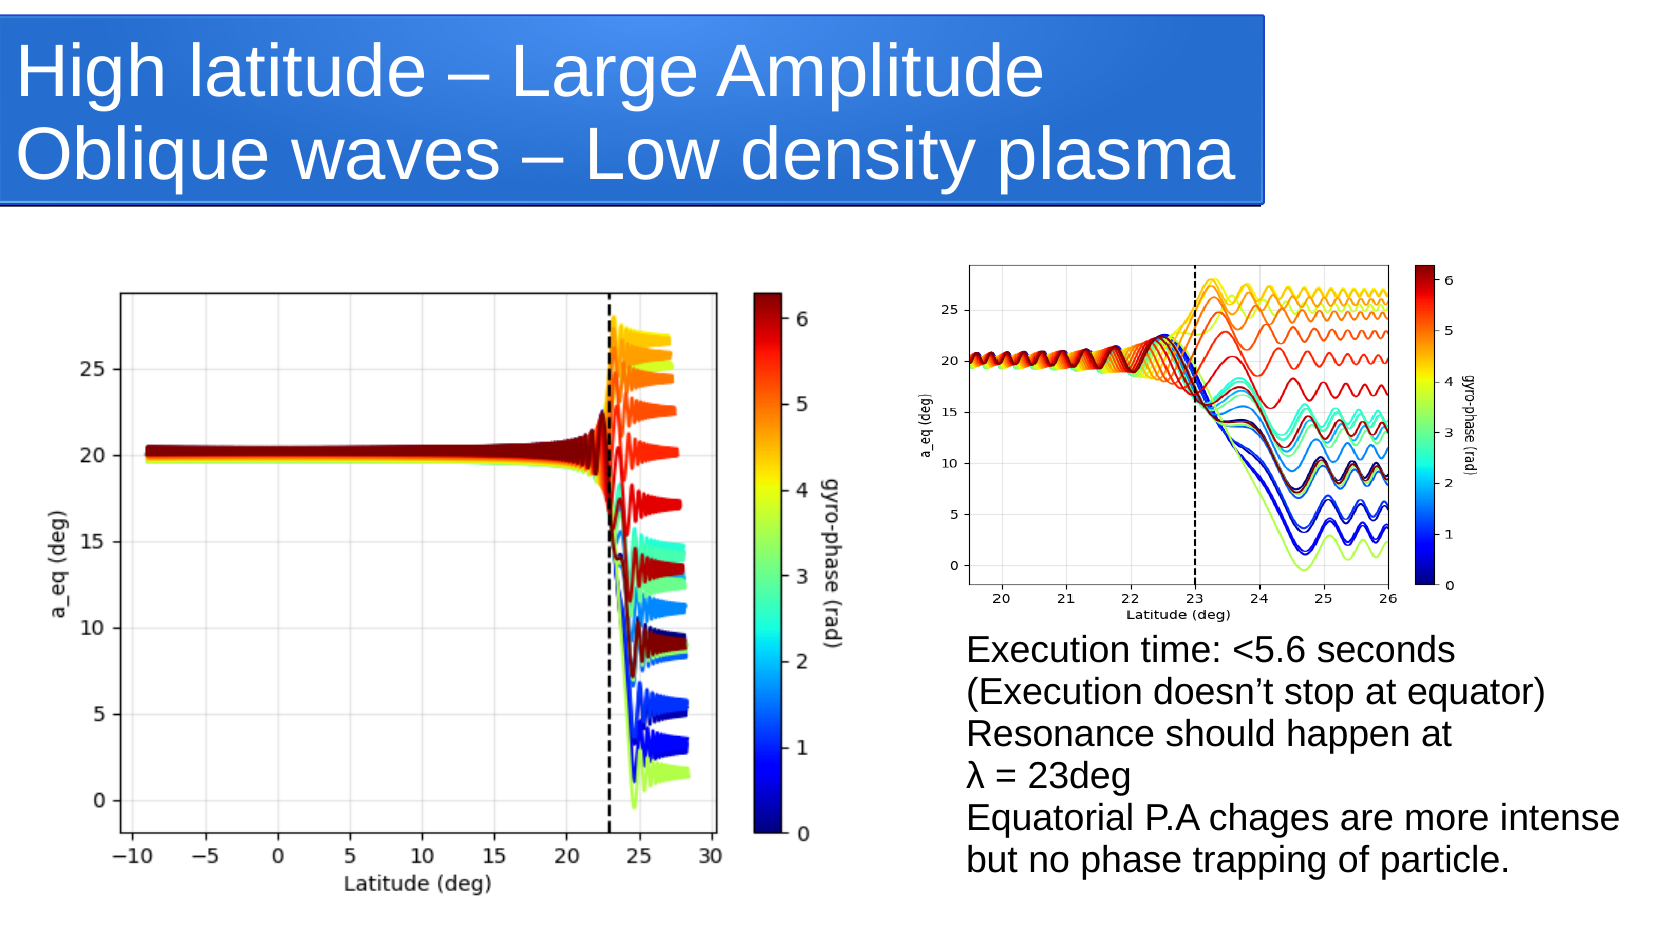

High latitude – Large Amplitude
Oblique waves – Low density plasma
#
Execution time: <5.6 seconds
(Execution doesn’t stop at equator)
Resonance should happen at
λ = 23deg
Equatorial P.A chages are more intense
but no phase trapping of particle.